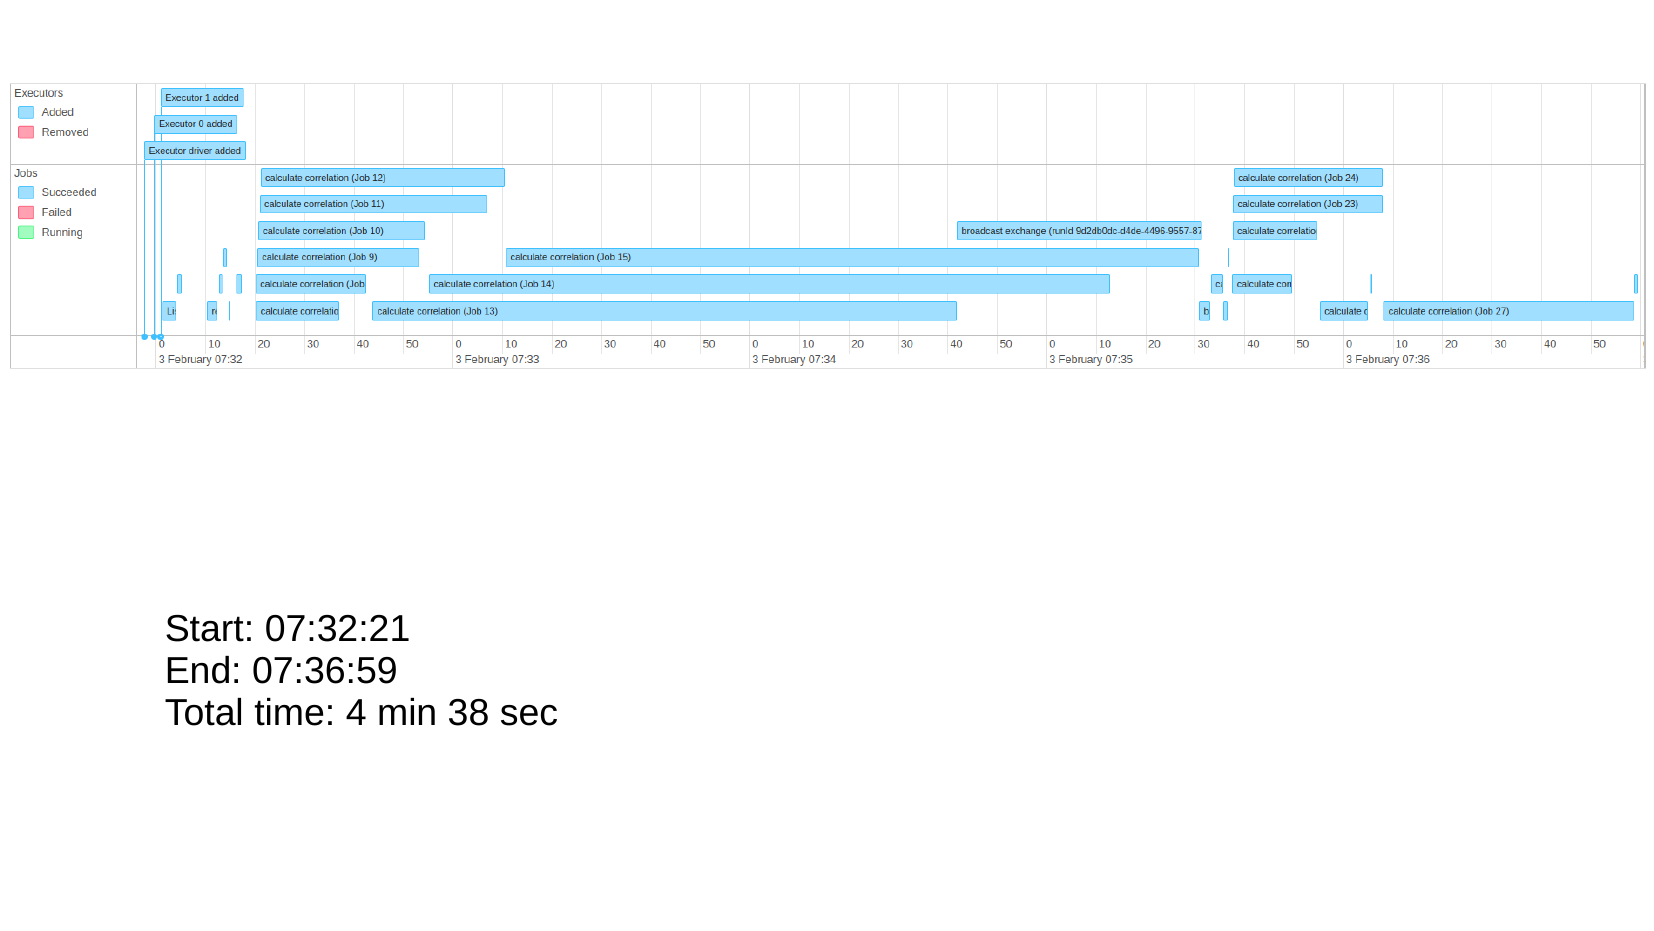

Start: 07:32:21
End: 07:36:59
Total time: 4 min 38 sec